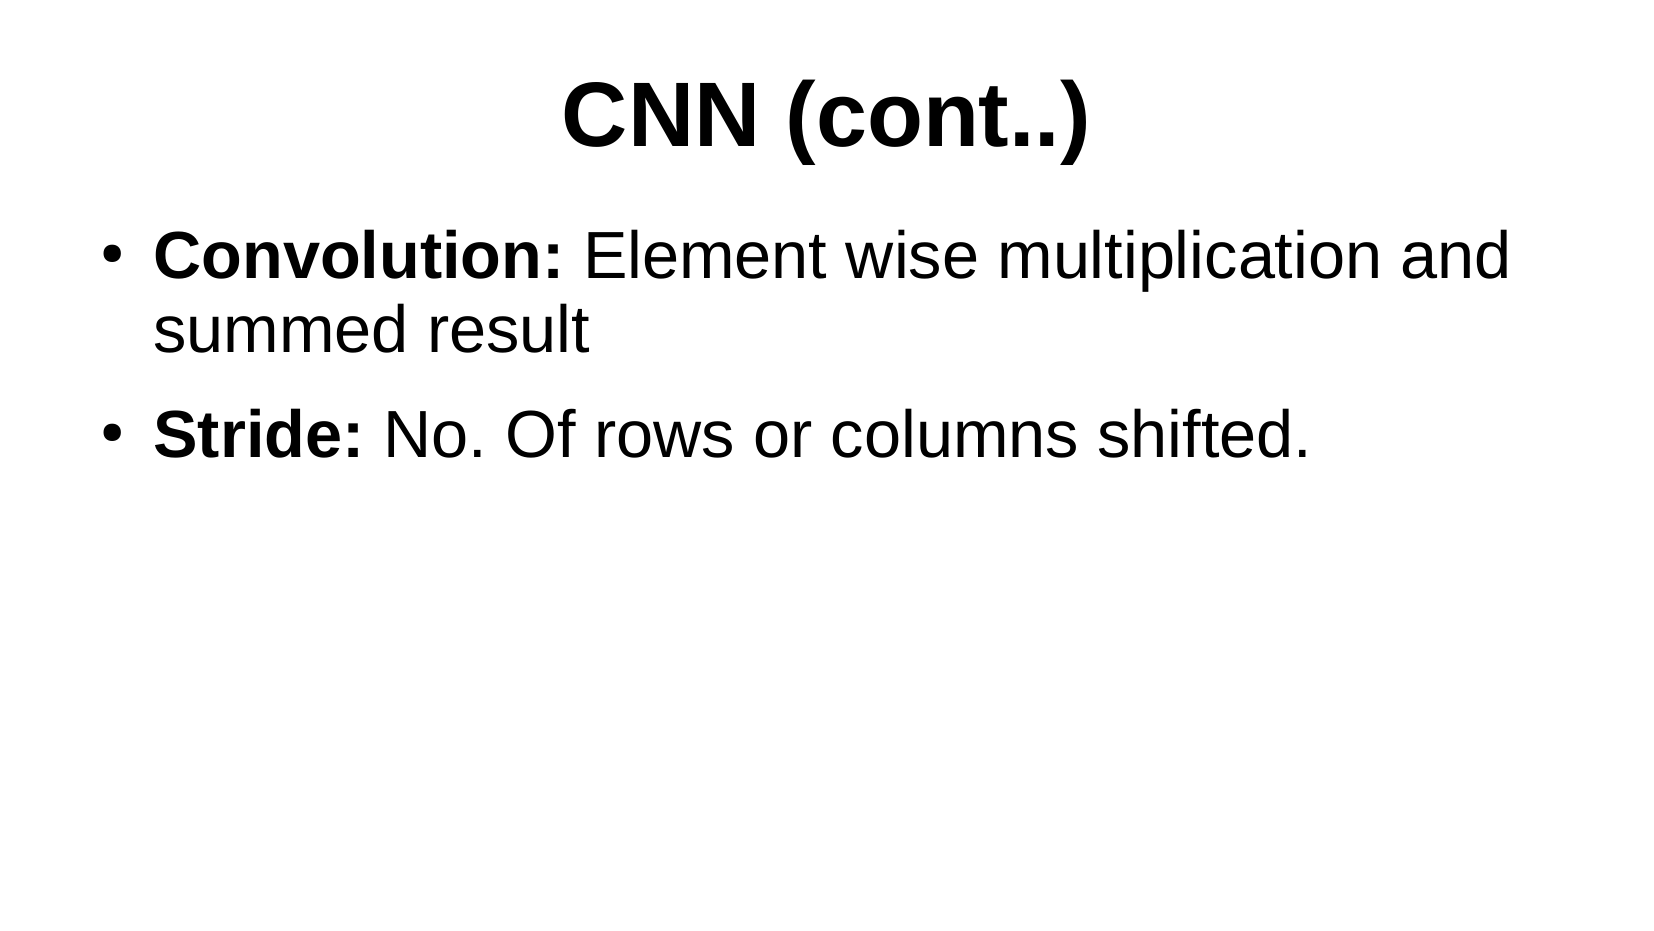

# CNN (cont..)
Convolution: Element wise multiplication and summed result
Stride: No. Of rows or columns shifted.